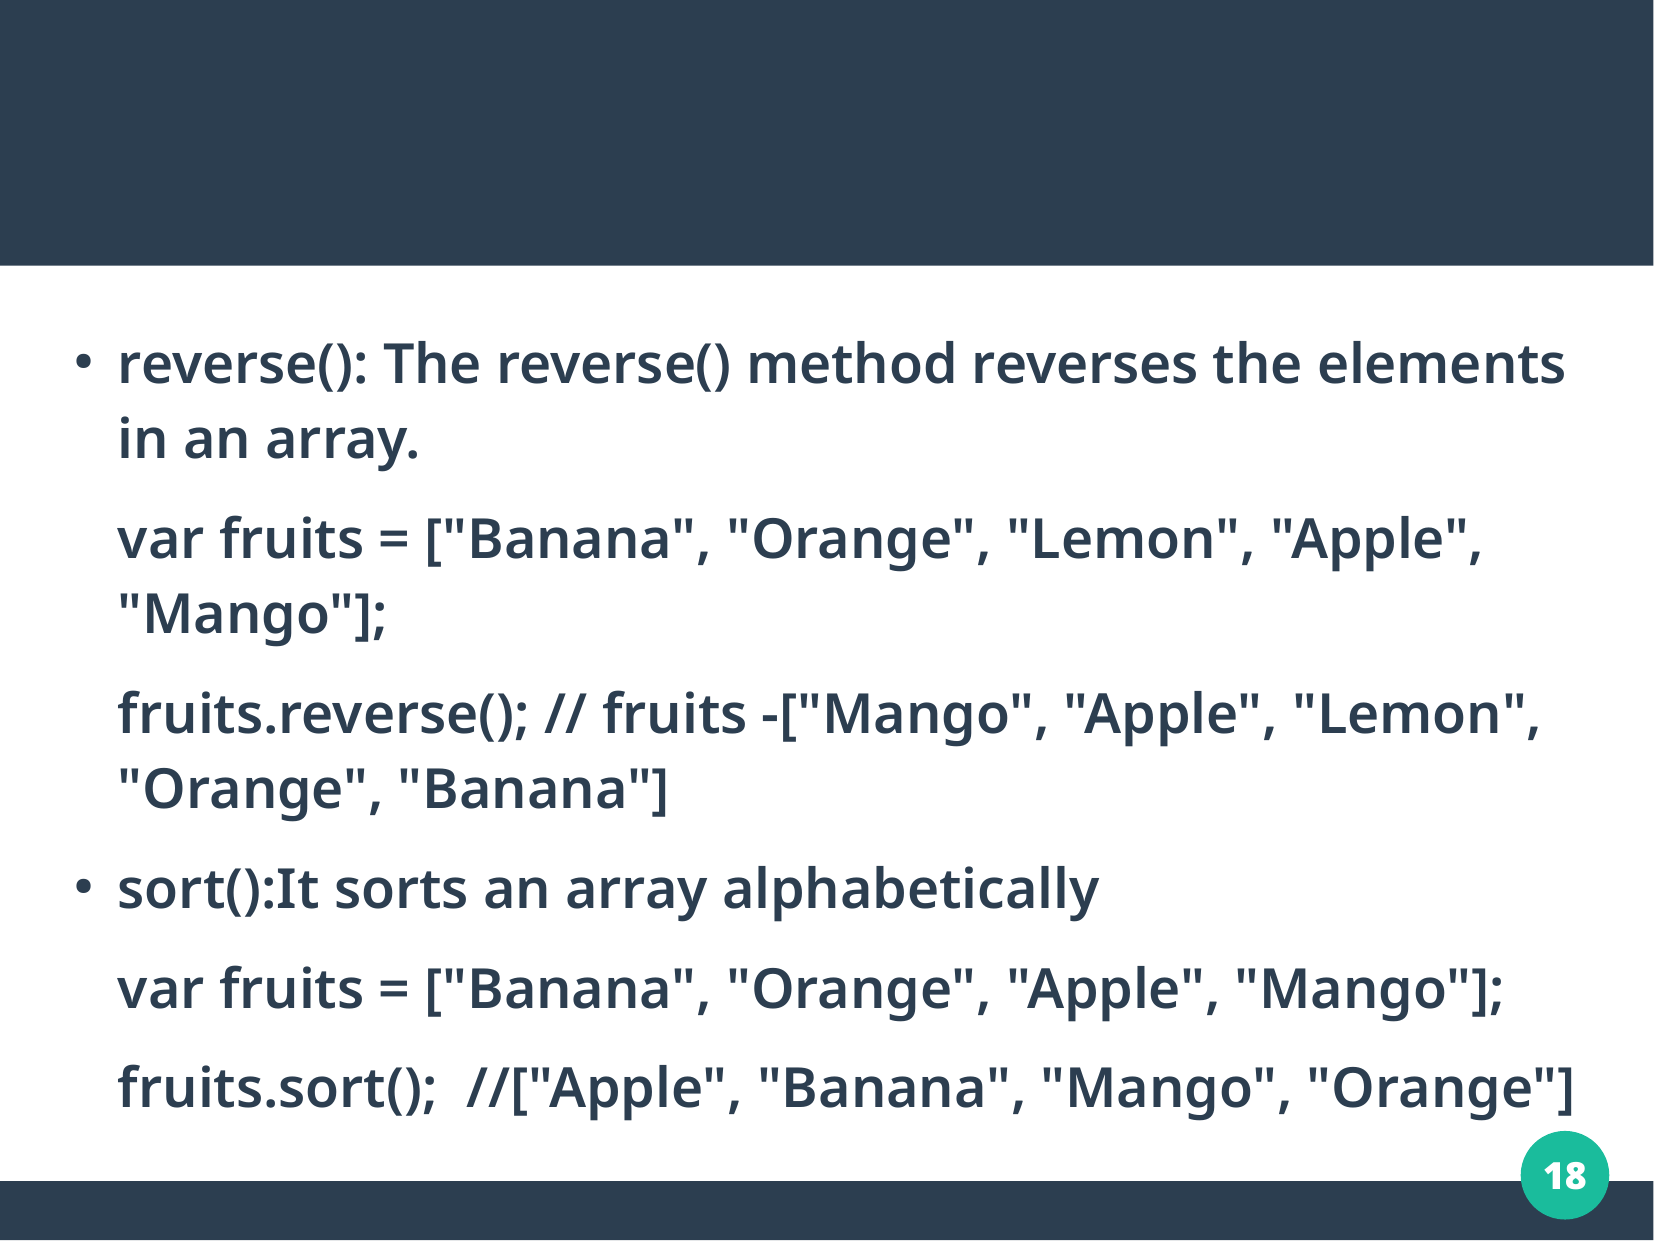

#
reverse(): The reverse() method reverses the elements in an array.
var fruits = ["Banana", "Orange", "Lemon", "Apple", "Mango"];
fruits.reverse(); // fruits -["Mango", "Apple", "Lemon", "Orange", "Banana"]
sort():It sorts an array alphabetically
var fruits = ["Banana", "Orange", "Apple", "Mango"];
fruits.sort(); //["Apple", "Banana", "Mango", "Orange"]
18